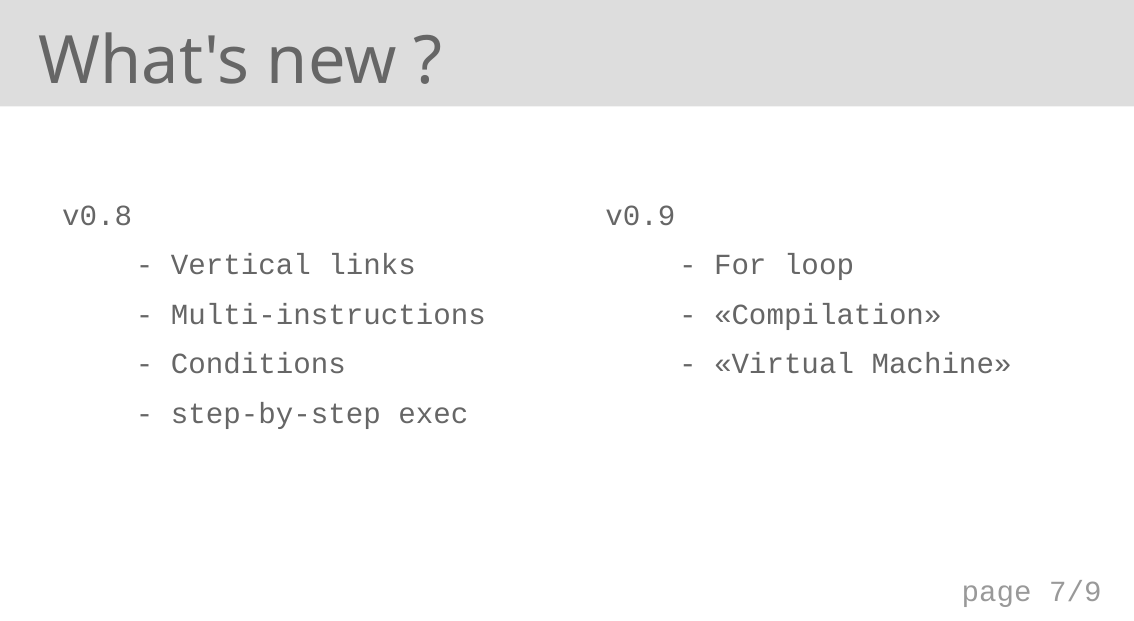

What's new ?
v0.8
	- Vertical links
	- Multi-instructions
	- Conditions
	- step-by-step exec
v0.9
	- For loop
	- «Compilation»
	- «Virtual Machine»
page /9